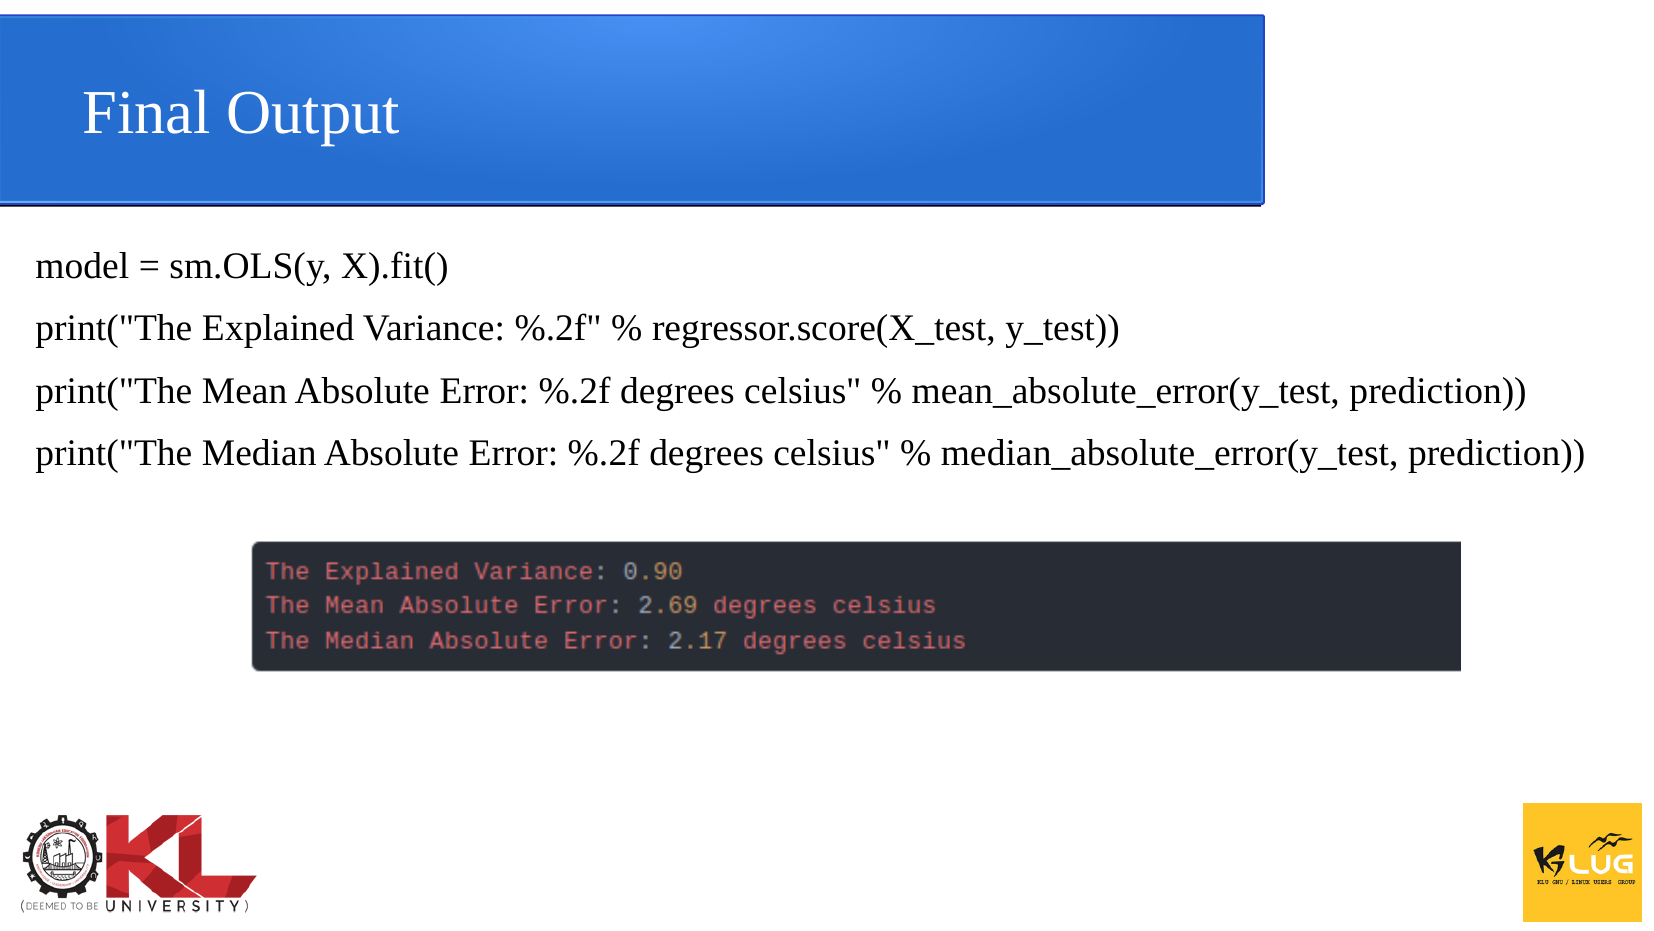

# Final Output
model = sm.OLS(y, X).fit()
print("The Explained Variance: %.2f" % regressor.score(X_test, y_test))
print("The Mean Absolute Error: %.2f degrees celsius" % mean_absolute_error(y_test, prediction))
print("The Median Absolute Error: %.2f degrees celsius" % median_absolute_error(y_test, prediction))